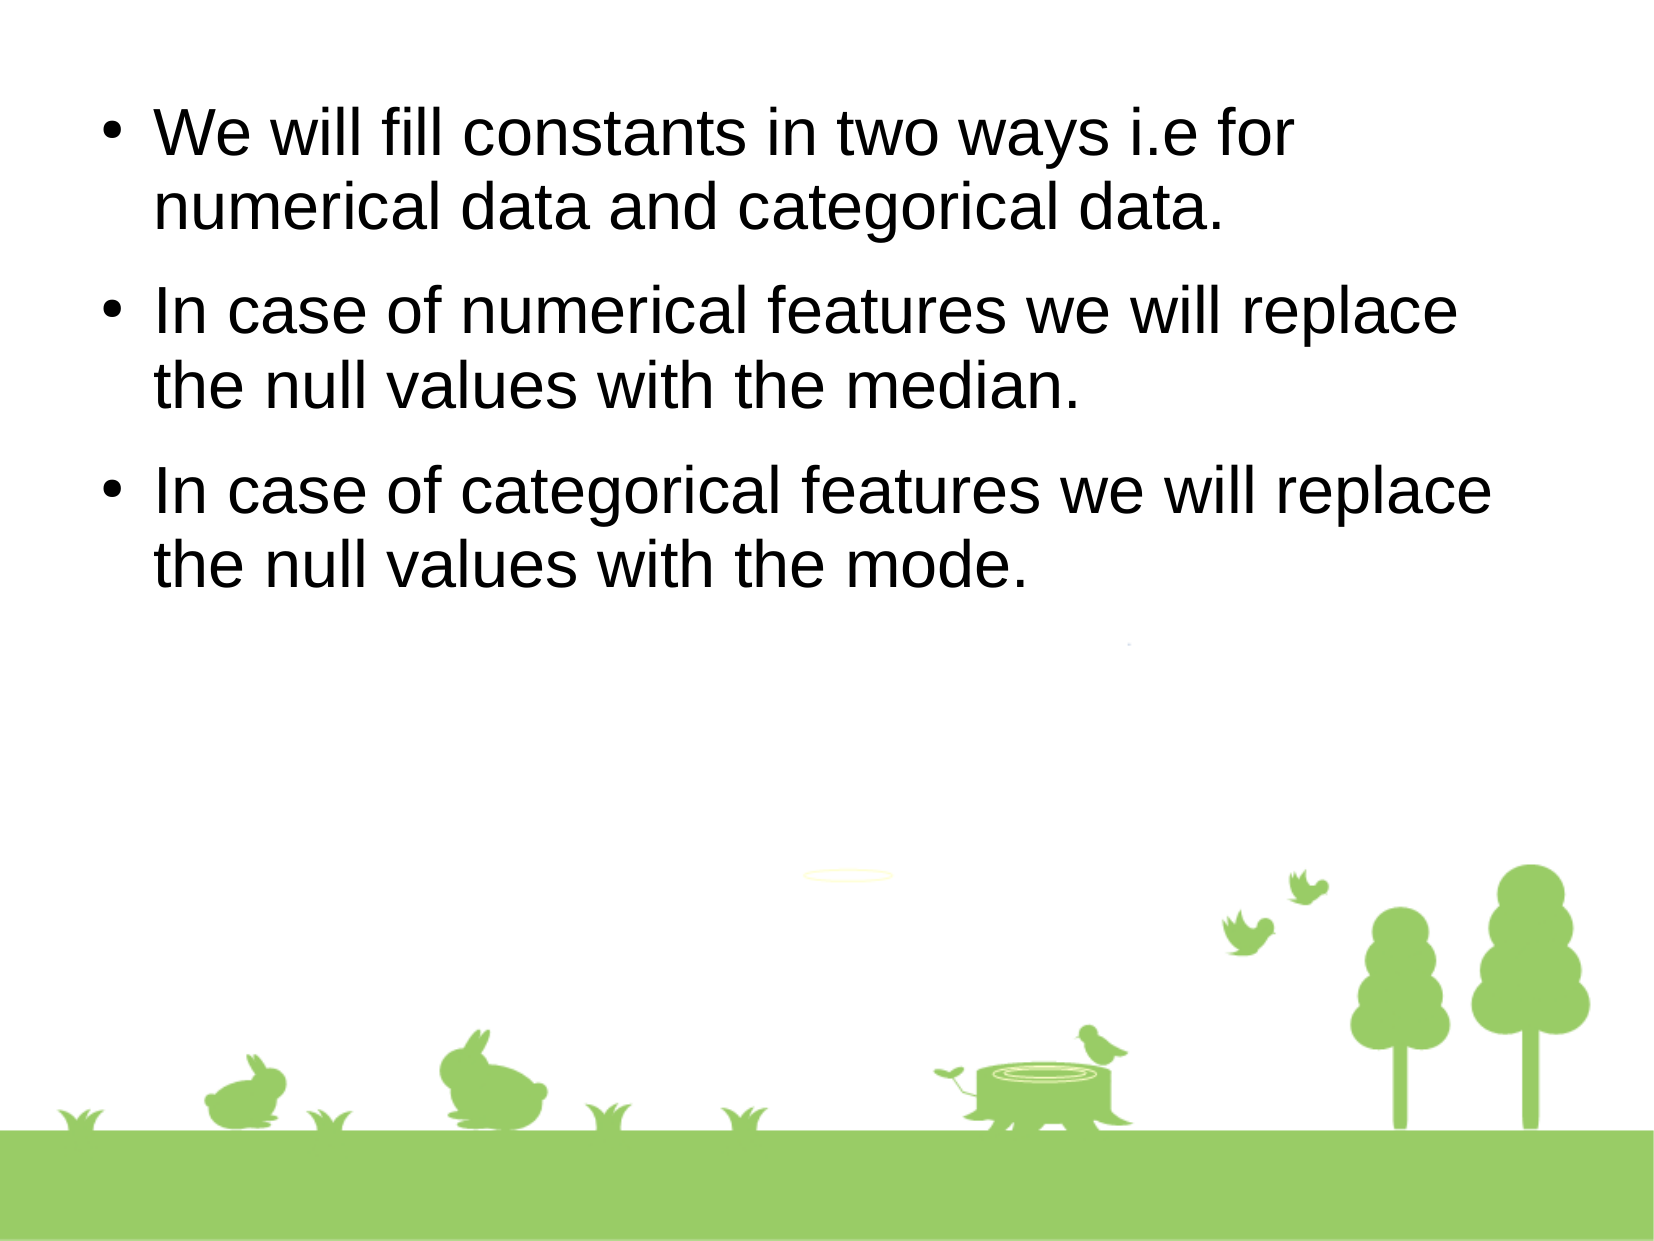

# We will fill constants in two ways i.e for numerical data and categorical data.
In case of numerical features we will replace the null values with the median.
In case of categorical features we will replace the null values with the mode.